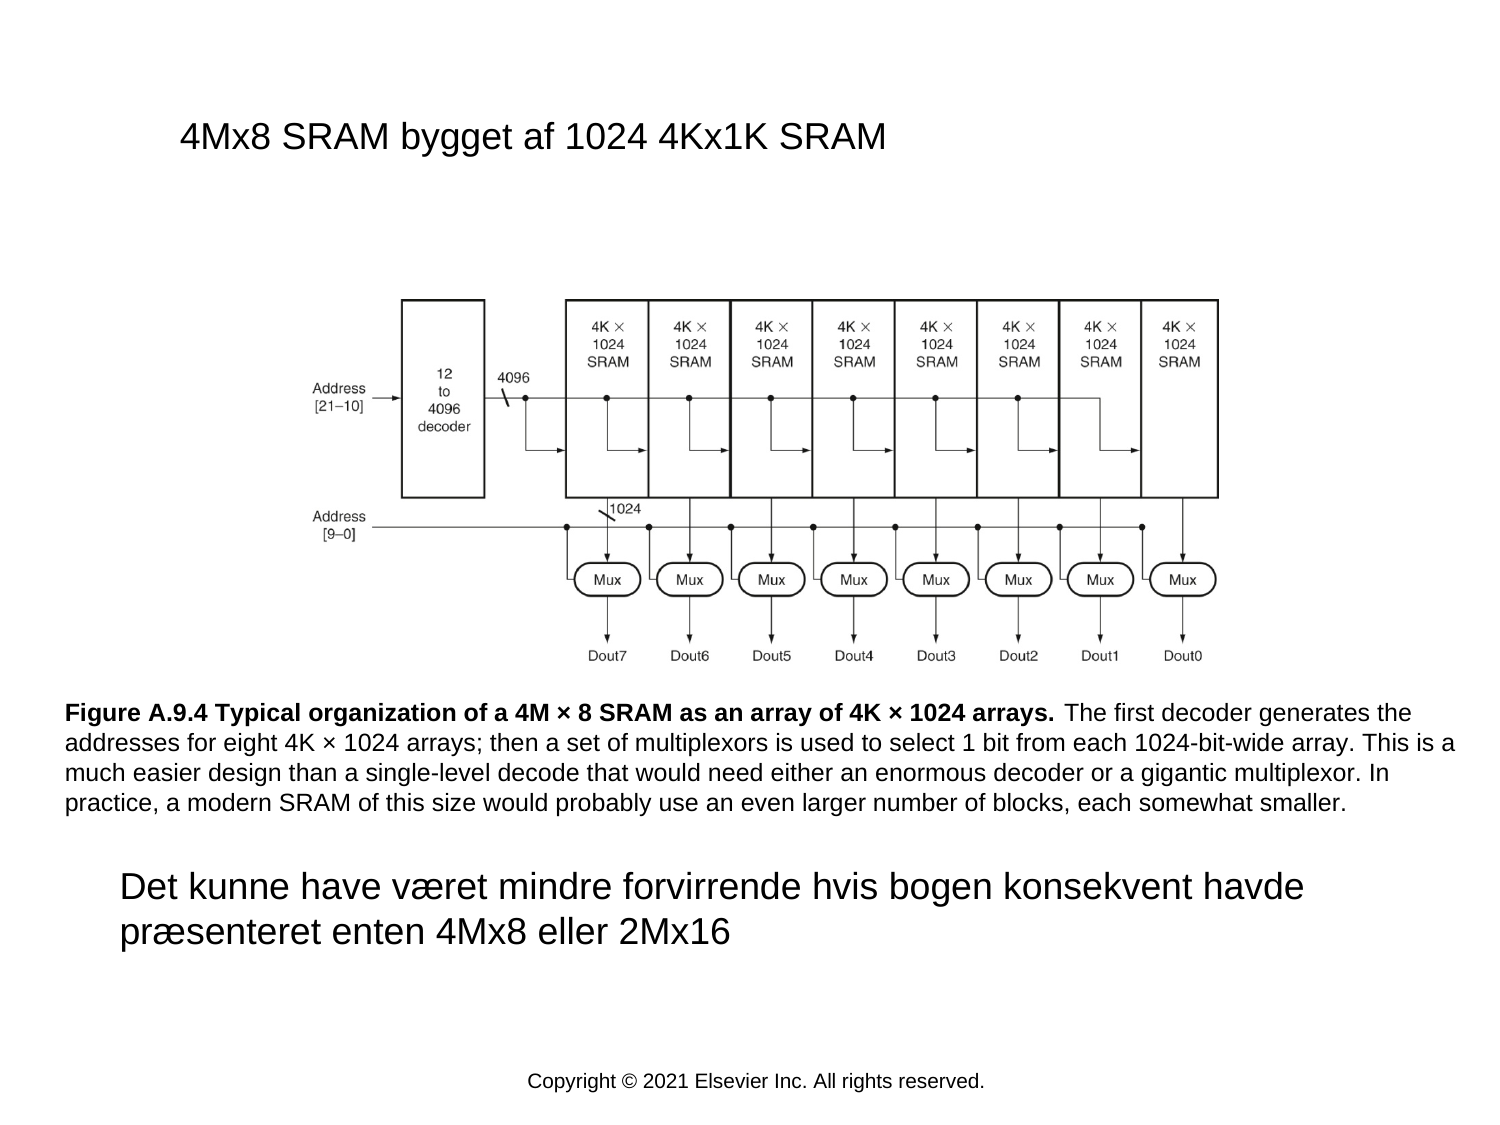

4Mx8 SRAM bygget af 1024 4Kx1K SRAM
Figure A.9.4 Typical organization of a 4M × 8 SRAM as an array of 4K × 1024 arrays. The first decoder generates the
addresses for eight 4K × 1024 arrays; then a set of multiplexors is used to select 1 bit from each 1024-bit-wide array. This is a much easier design than a single-level decode that would need either an enormous decoder or a gigantic multiplexor. In practice, a modern SRAM of this size would probably use an even larger number of blocks, each somewhat smaller.
Det kunne have været mindre forvirrende hvis bogen konsekvent havde
præsenteret enten 4Mx8 eller 2Mx16
Copyright © 2021 Elsevier Inc. All rights reserved.